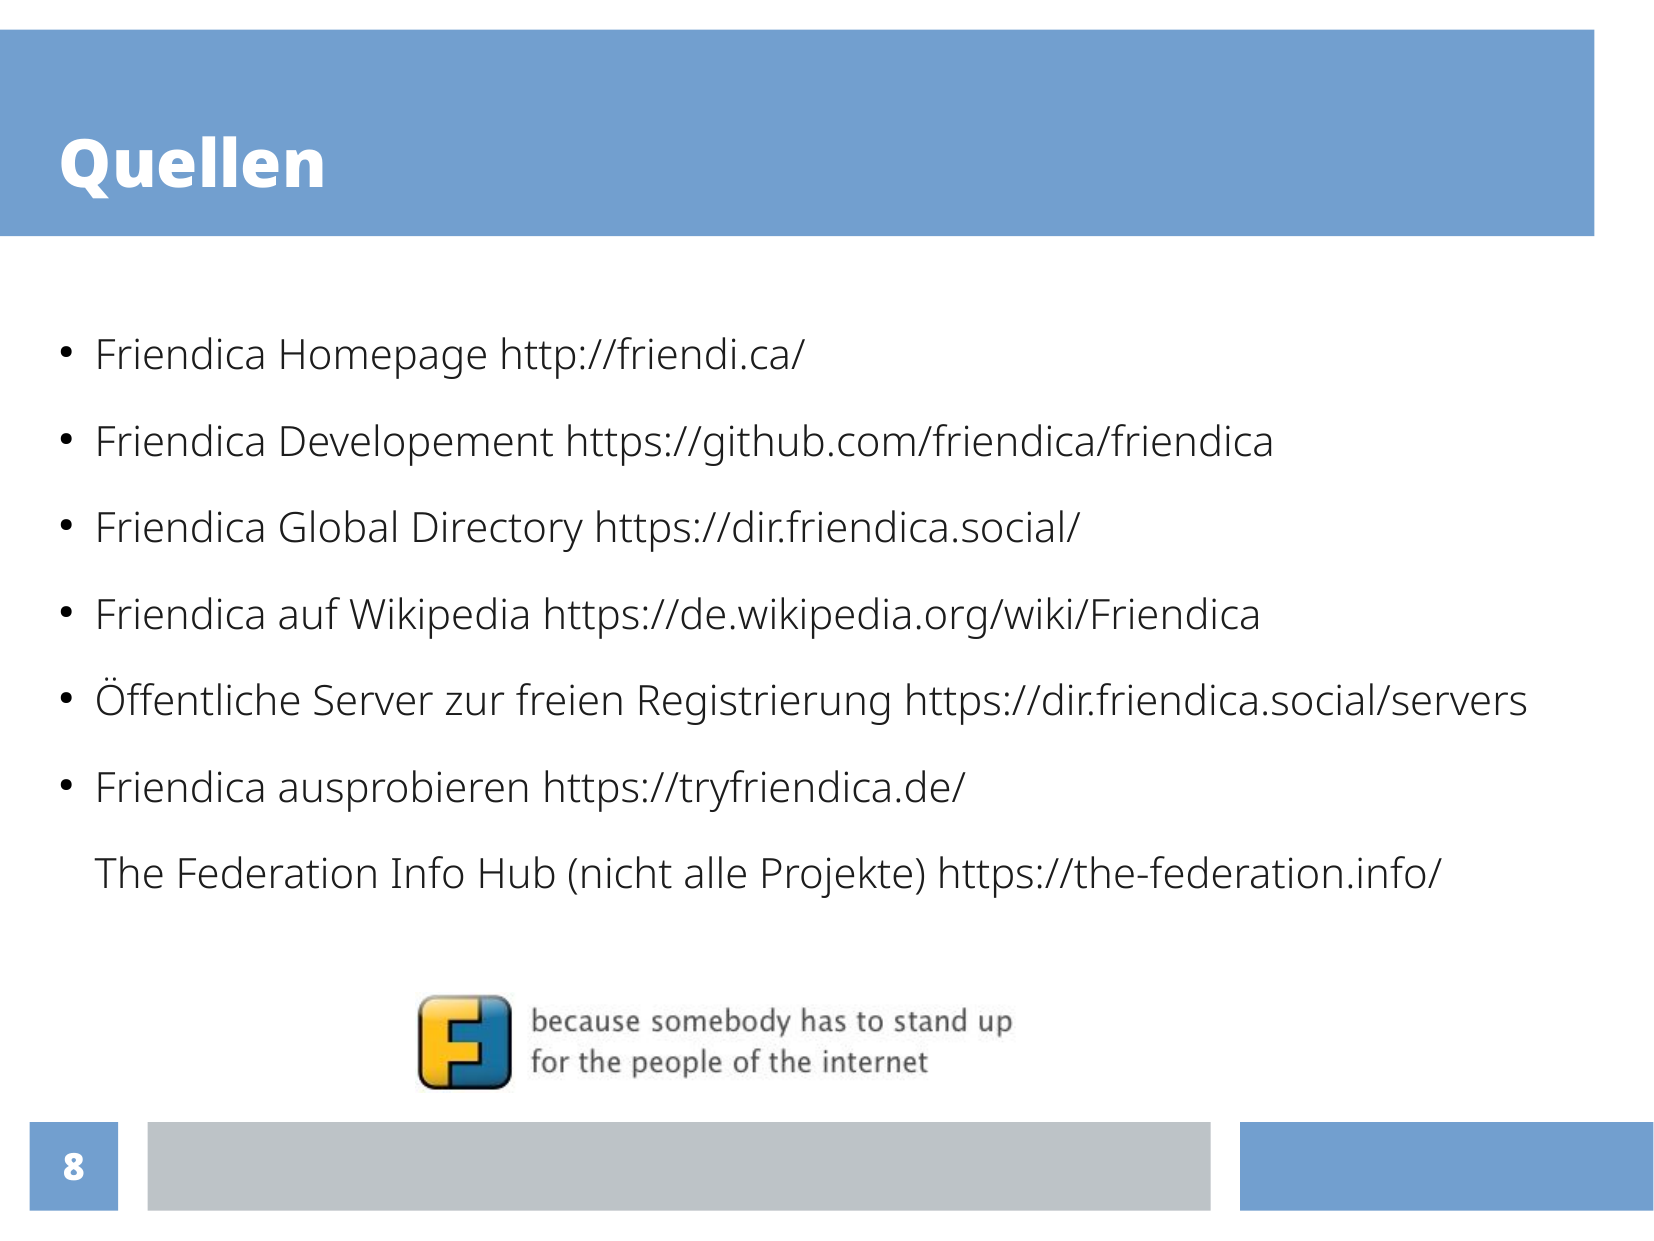

# Quellen
Friendica Homepage http://friendi.ca/
Friendica Developement https://github.com/friendica/friendica
Friendica Global Directory https://dir.friendica.social/
Friendica auf Wikipedia https://de.wikipedia.org/wiki/Friendica
Öffentliche Server zur freien Registrierung https://dir.friendica.social/servers
Friendica ausprobieren https://tryfriendica.de/
The Federation Info Hub (nicht alle Projekte) https://the-federation.info/
8